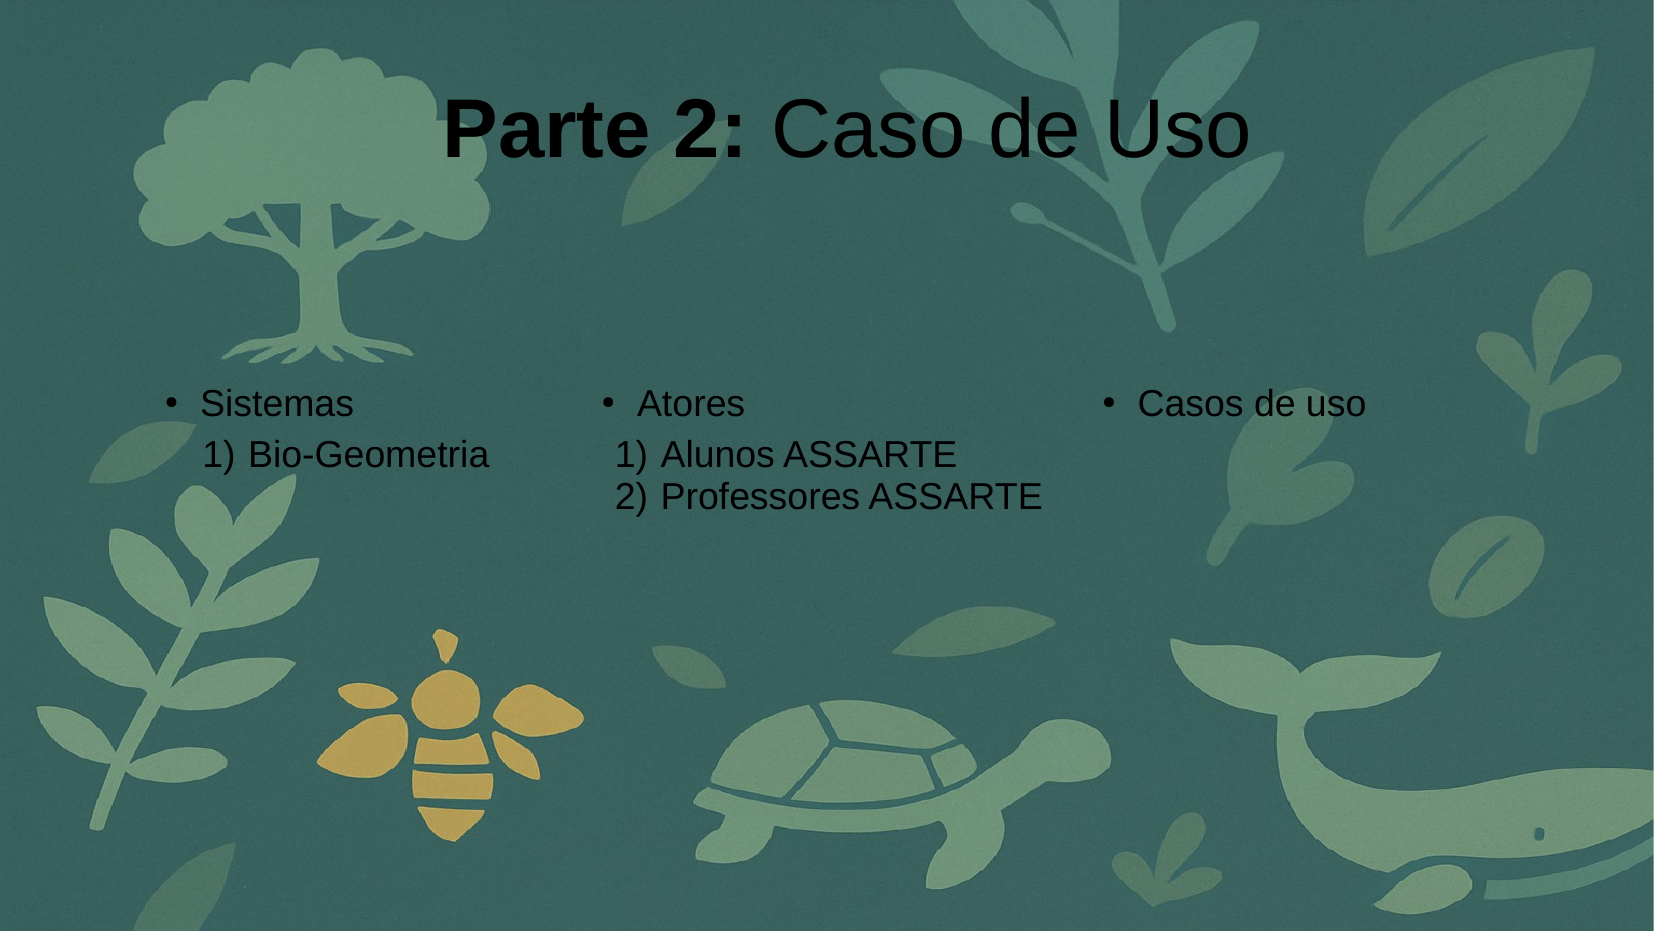

# Parte 2: Caso de Uso
Sistemas
Atores
Casos de uso
 Alunos ASSARTE
 Professores ASSARTE
 Bio-Geometria